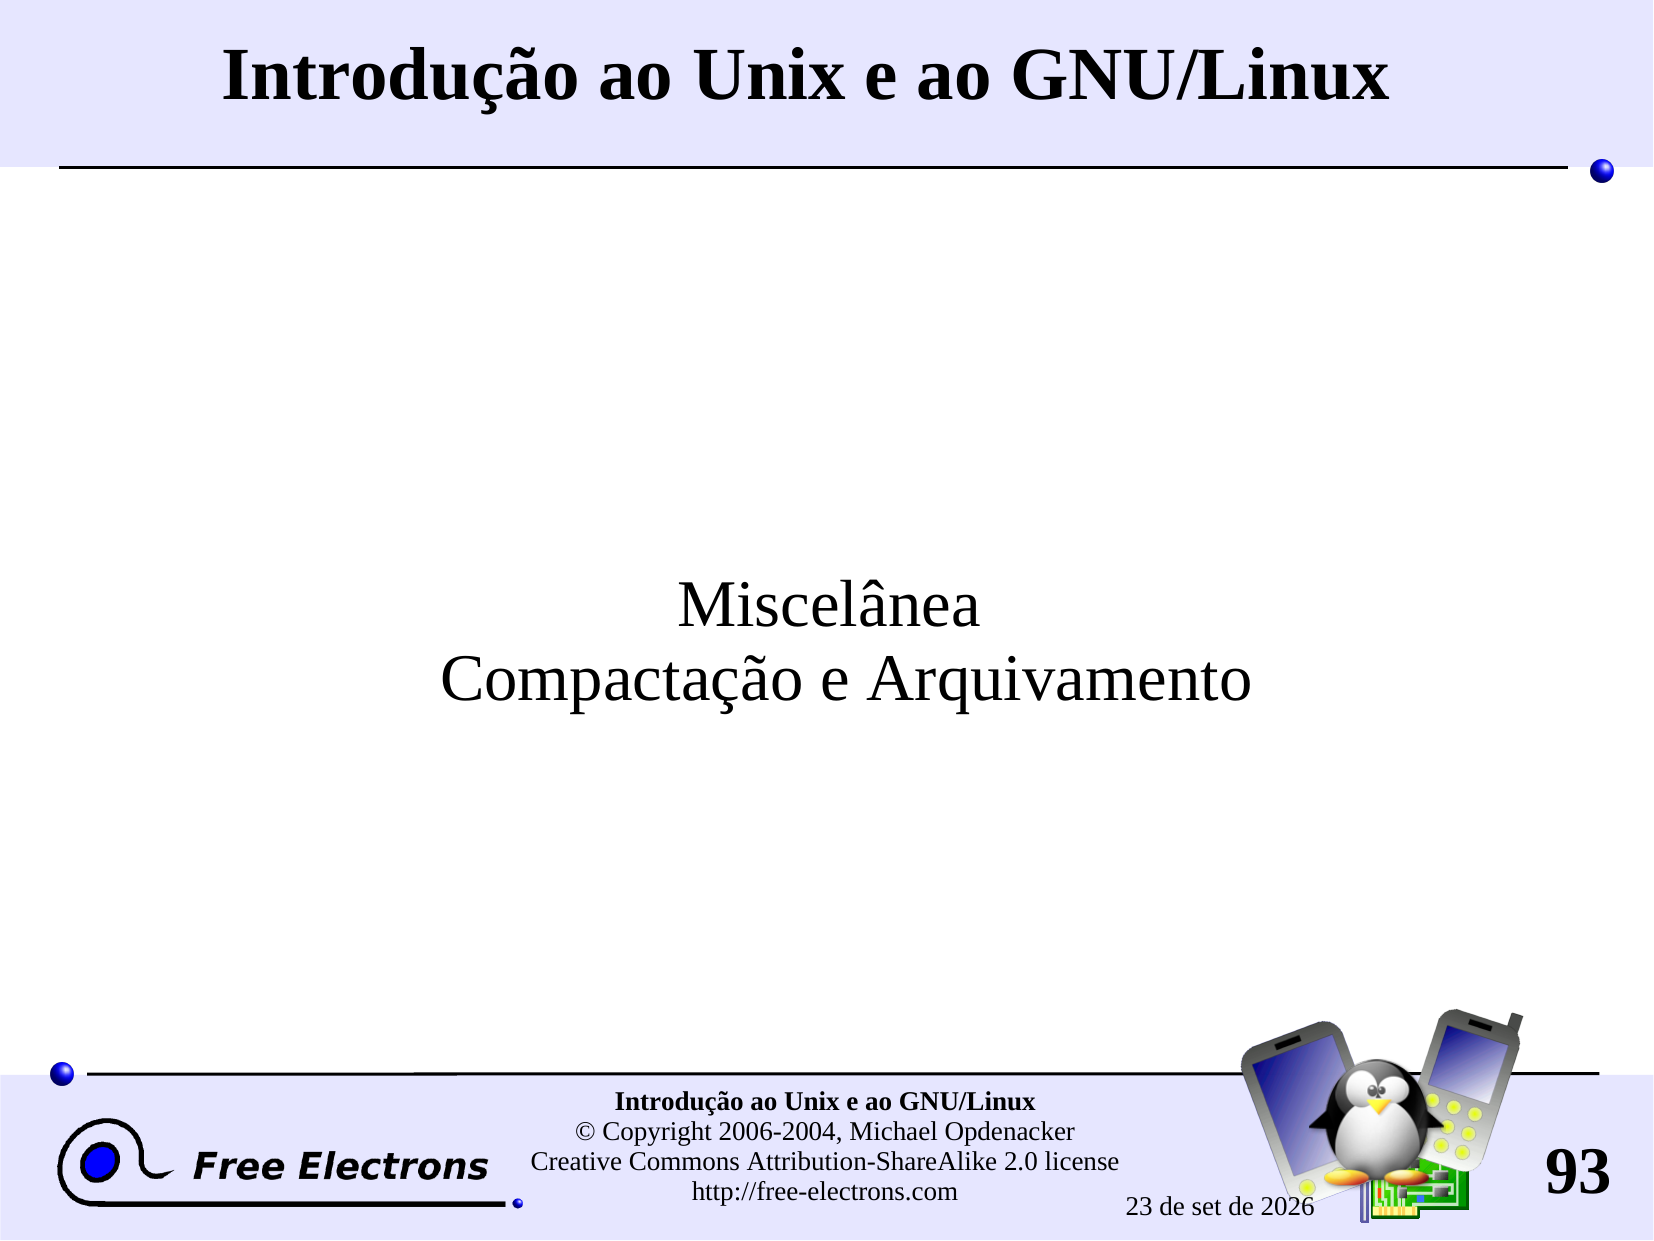

# Introdução ao Unix e ao GNU/Linux
Miscelânea
Compactação e Arquivamento